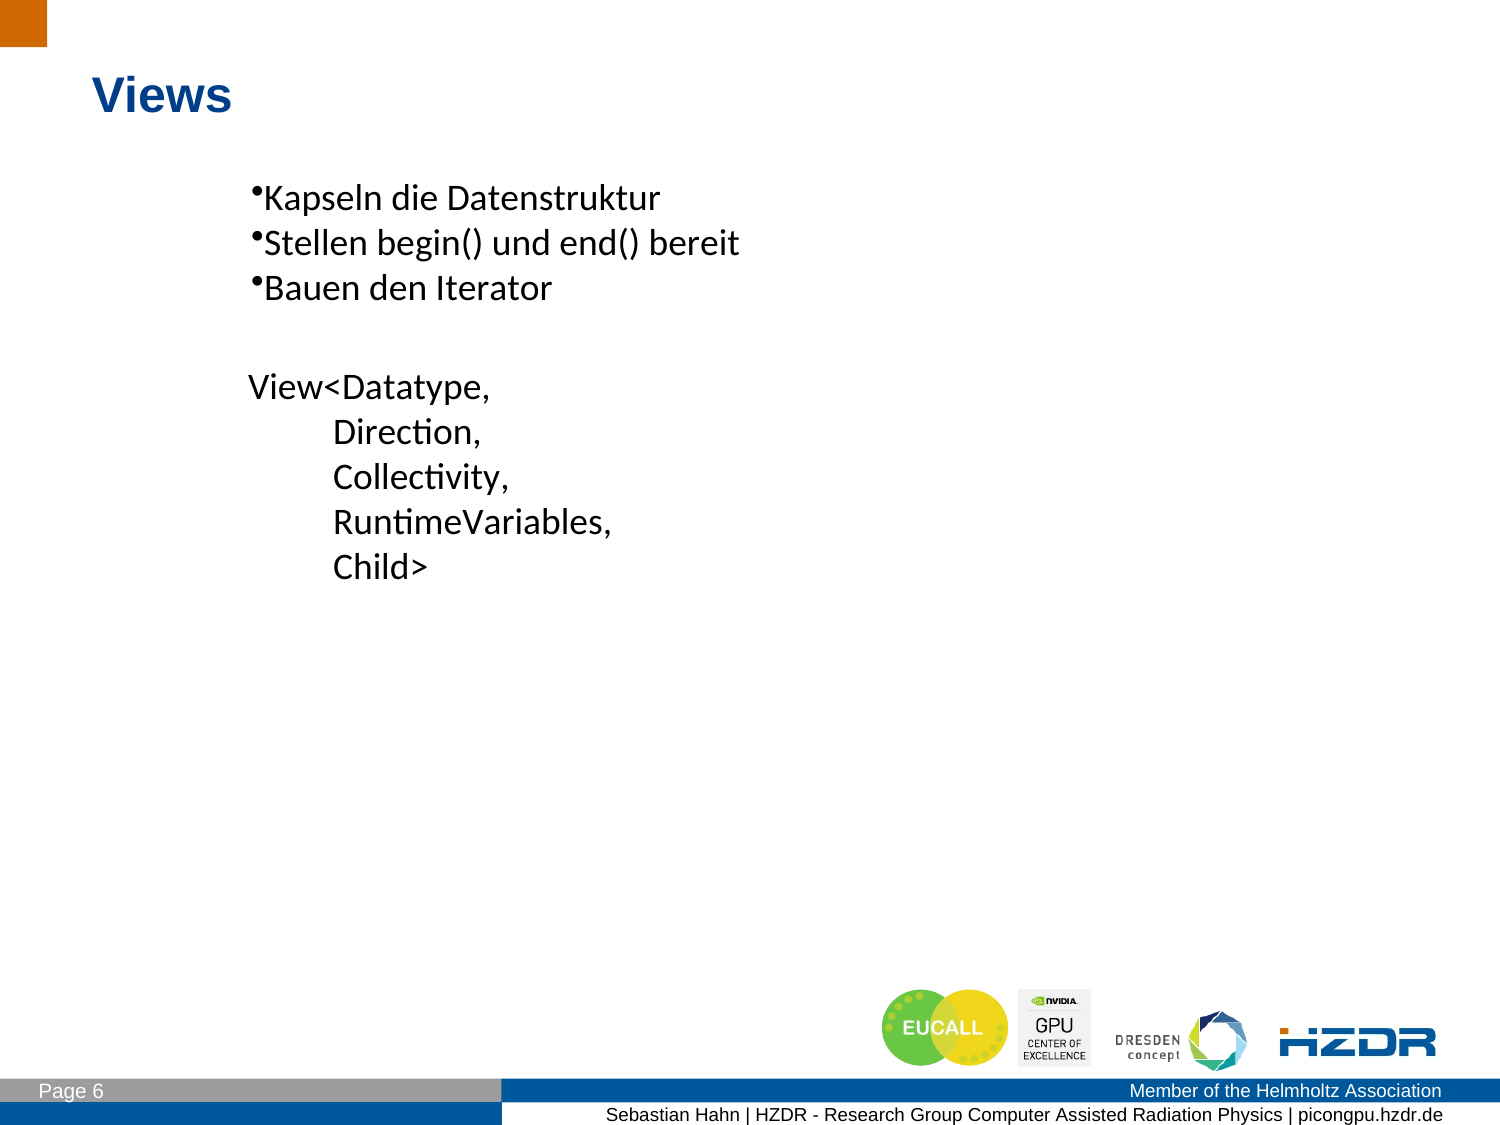

# Views
Kapseln die Datenstruktur
Stellen begin() und end() bereit
Bauen den Iterator
View<Datatype,
 Direction,
 Collectivity,
 RuntimeVariables,
 Child>